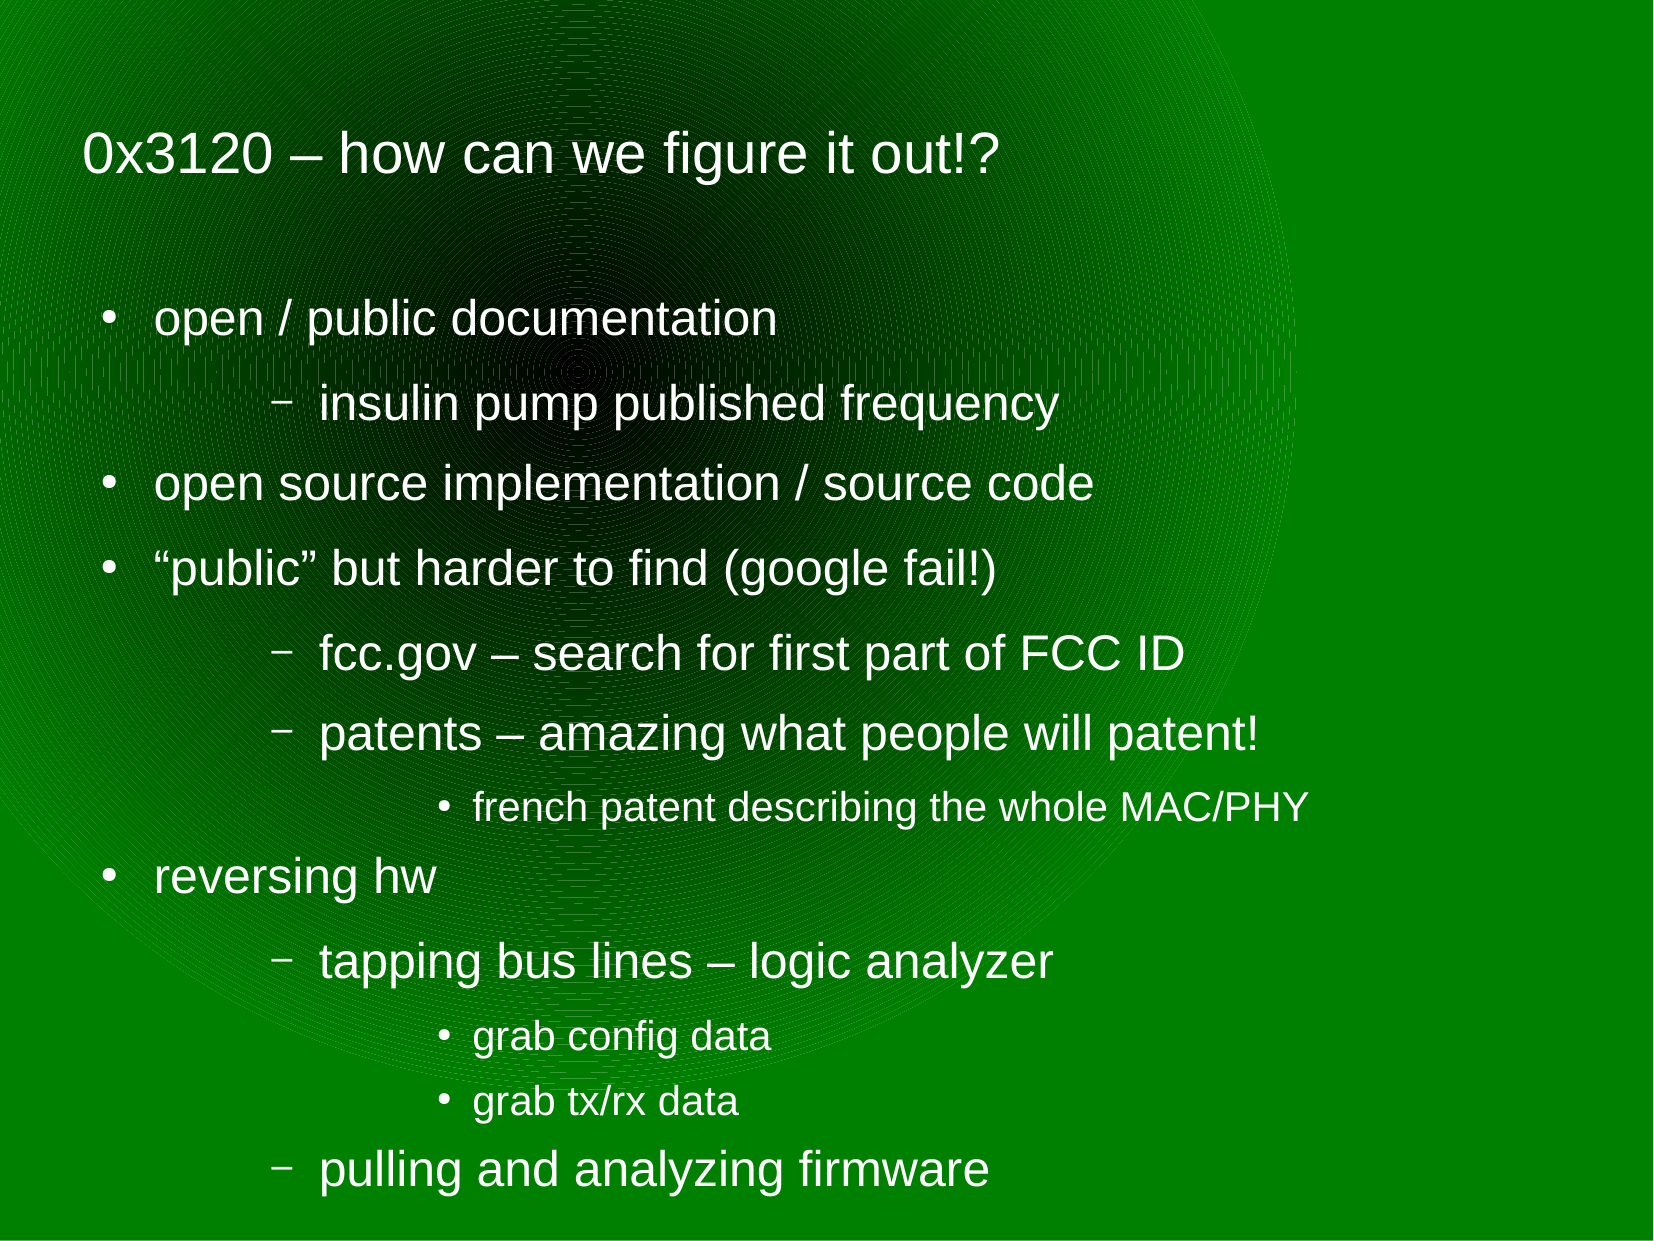

# 0x3120 – how can we figure it out!?
open / public documentation
insulin pump published frequency
open source implementation / source code
“public” but harder to find (google fail!)
fcc.gov – search for first part of FCC ID
patents – amazing what people will patent!
french patent describing the whole MAC/PHY
reversing hw
tapping bus lines – logic analyzer
grab config data
grab tx/rx data
pulling and analyzing firmware